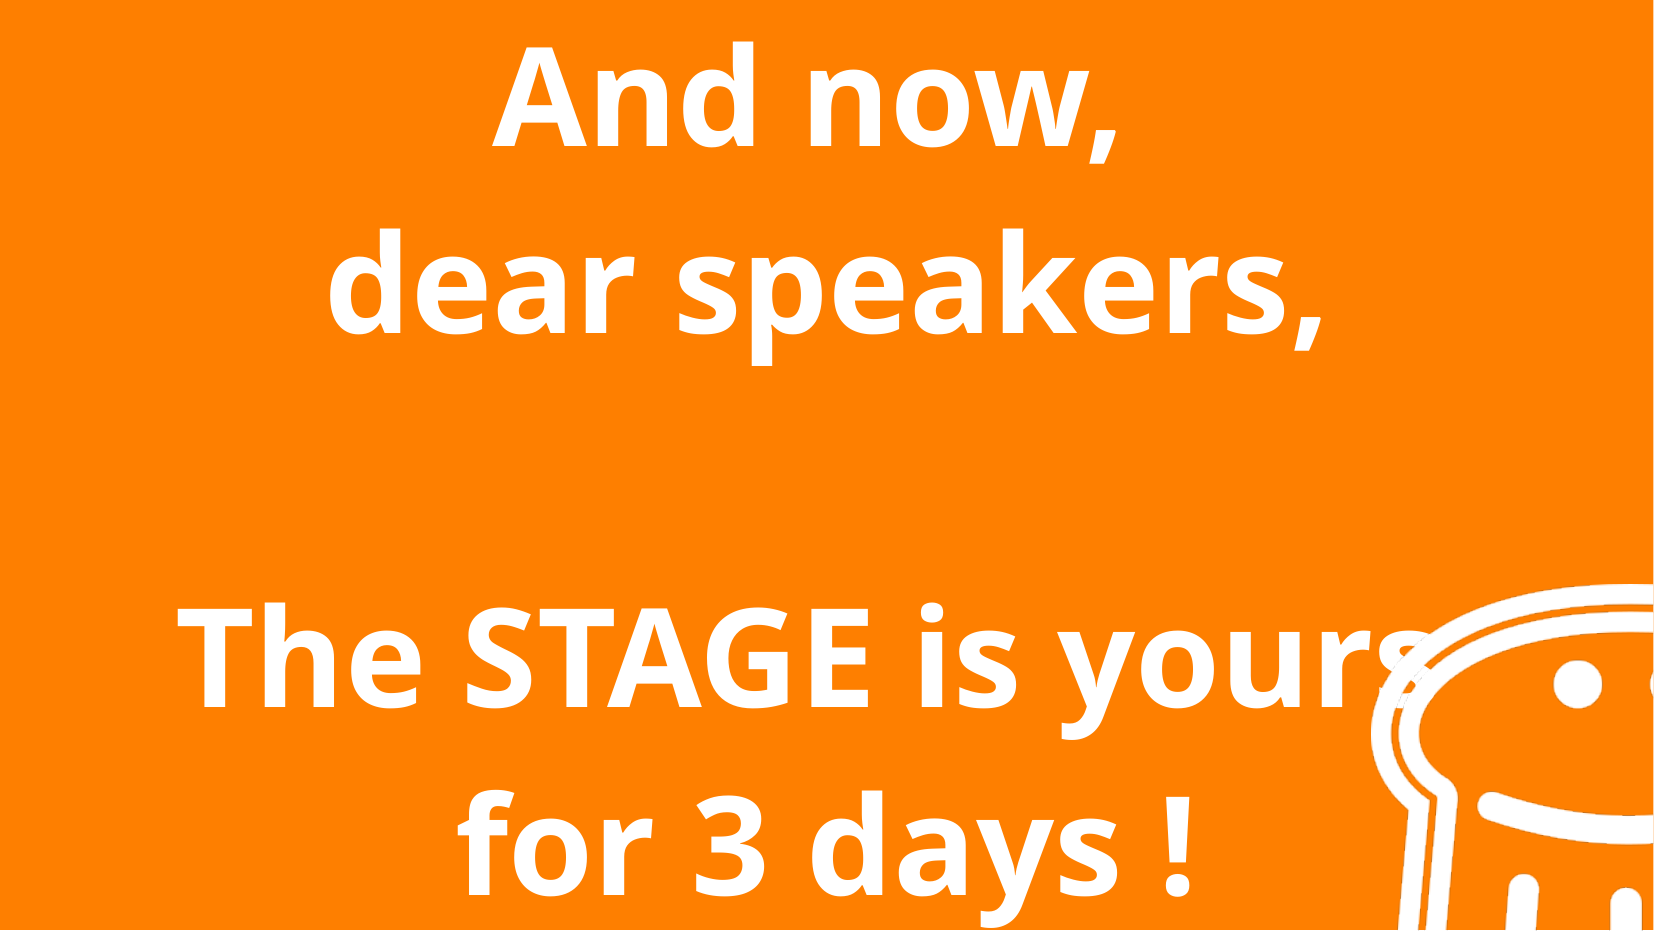

And now,
dear speakers,
The STAGE is yours 
for 3 days !
#